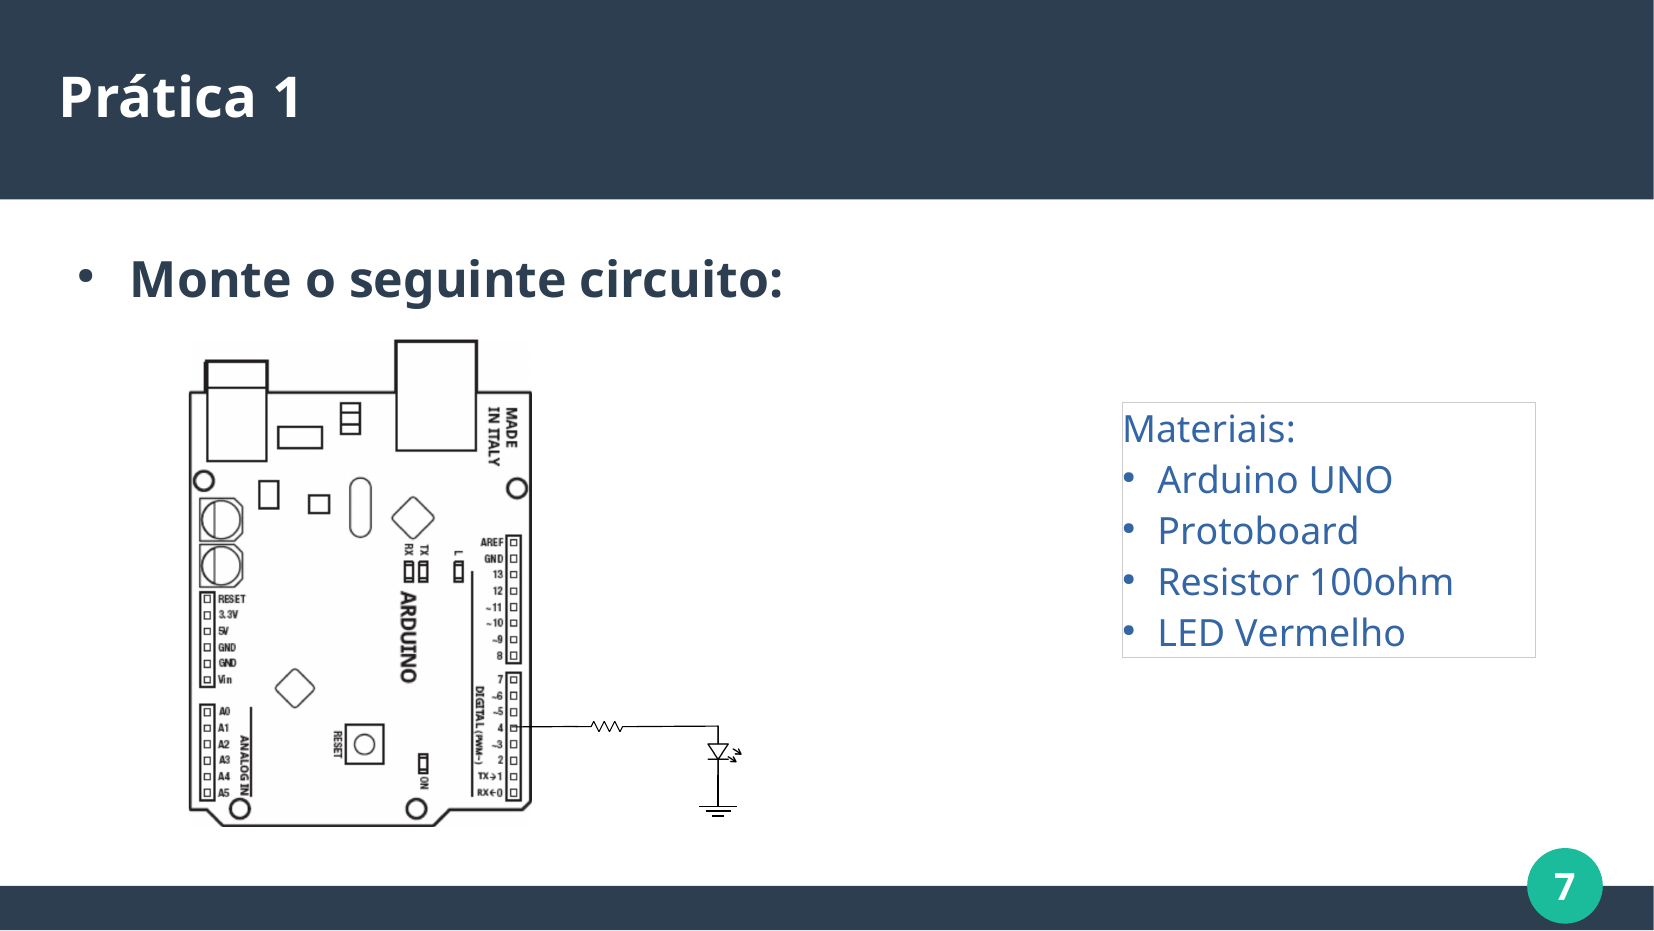

# Prática 1
Monte o seguinte circuito:
Materiais:
Arduino UNO
Protoboard
Resistor 100ohm
LED Vermelho